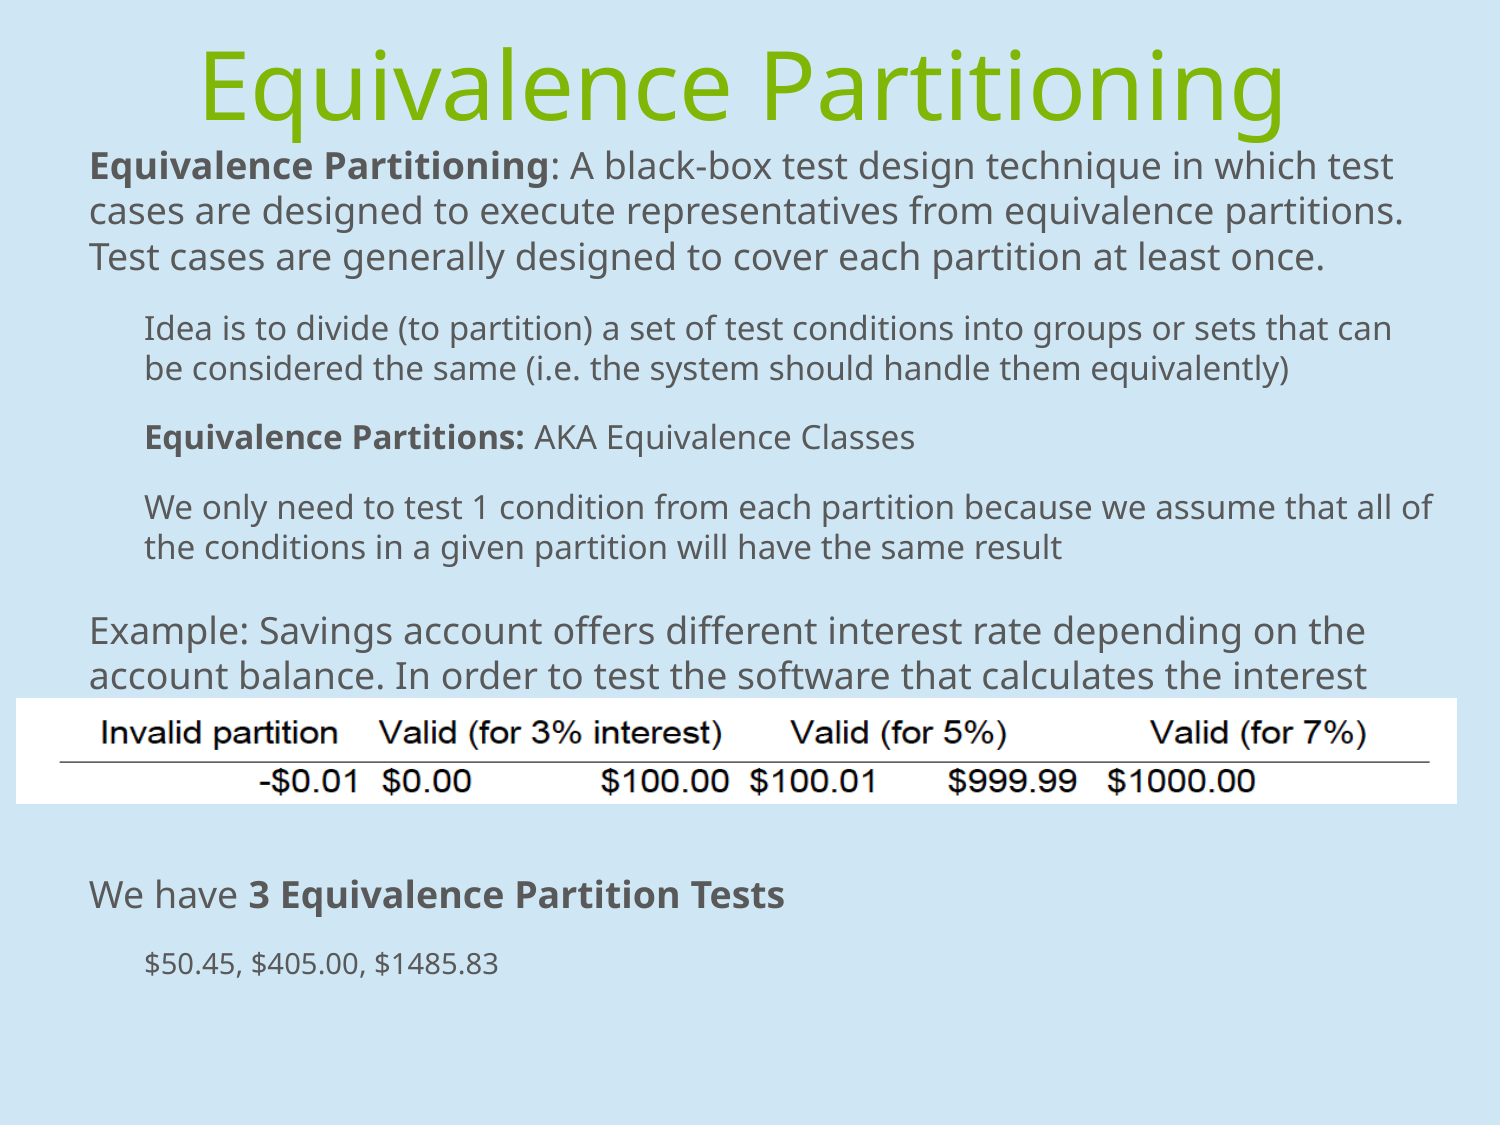

# Equivalence Partitioning
Equivalence Partitioning: A black-box test design technique in which test cases are designed to execute representatives from equivalence partitions. Test cases are generally designed to cover each partition at least once.
Idea is to divide (to partition) a set of test conditions into groups or sets that can be considered the same (i.e. the system should handle them equivalently)
Equivalence Partitions: AKA Equivalence Classes
We only need to test 1 condition from each partition because we assume that all of the conditions in a given partition will have the same result
Example: Savings account offers different interest rate depending on the account balance. In order to test the software that calculates the interest due, we can identify the ranges of balance values that earn different rates.
We have 3 Equivalence Partition Tests
$50.45, $405.00, $1485.83